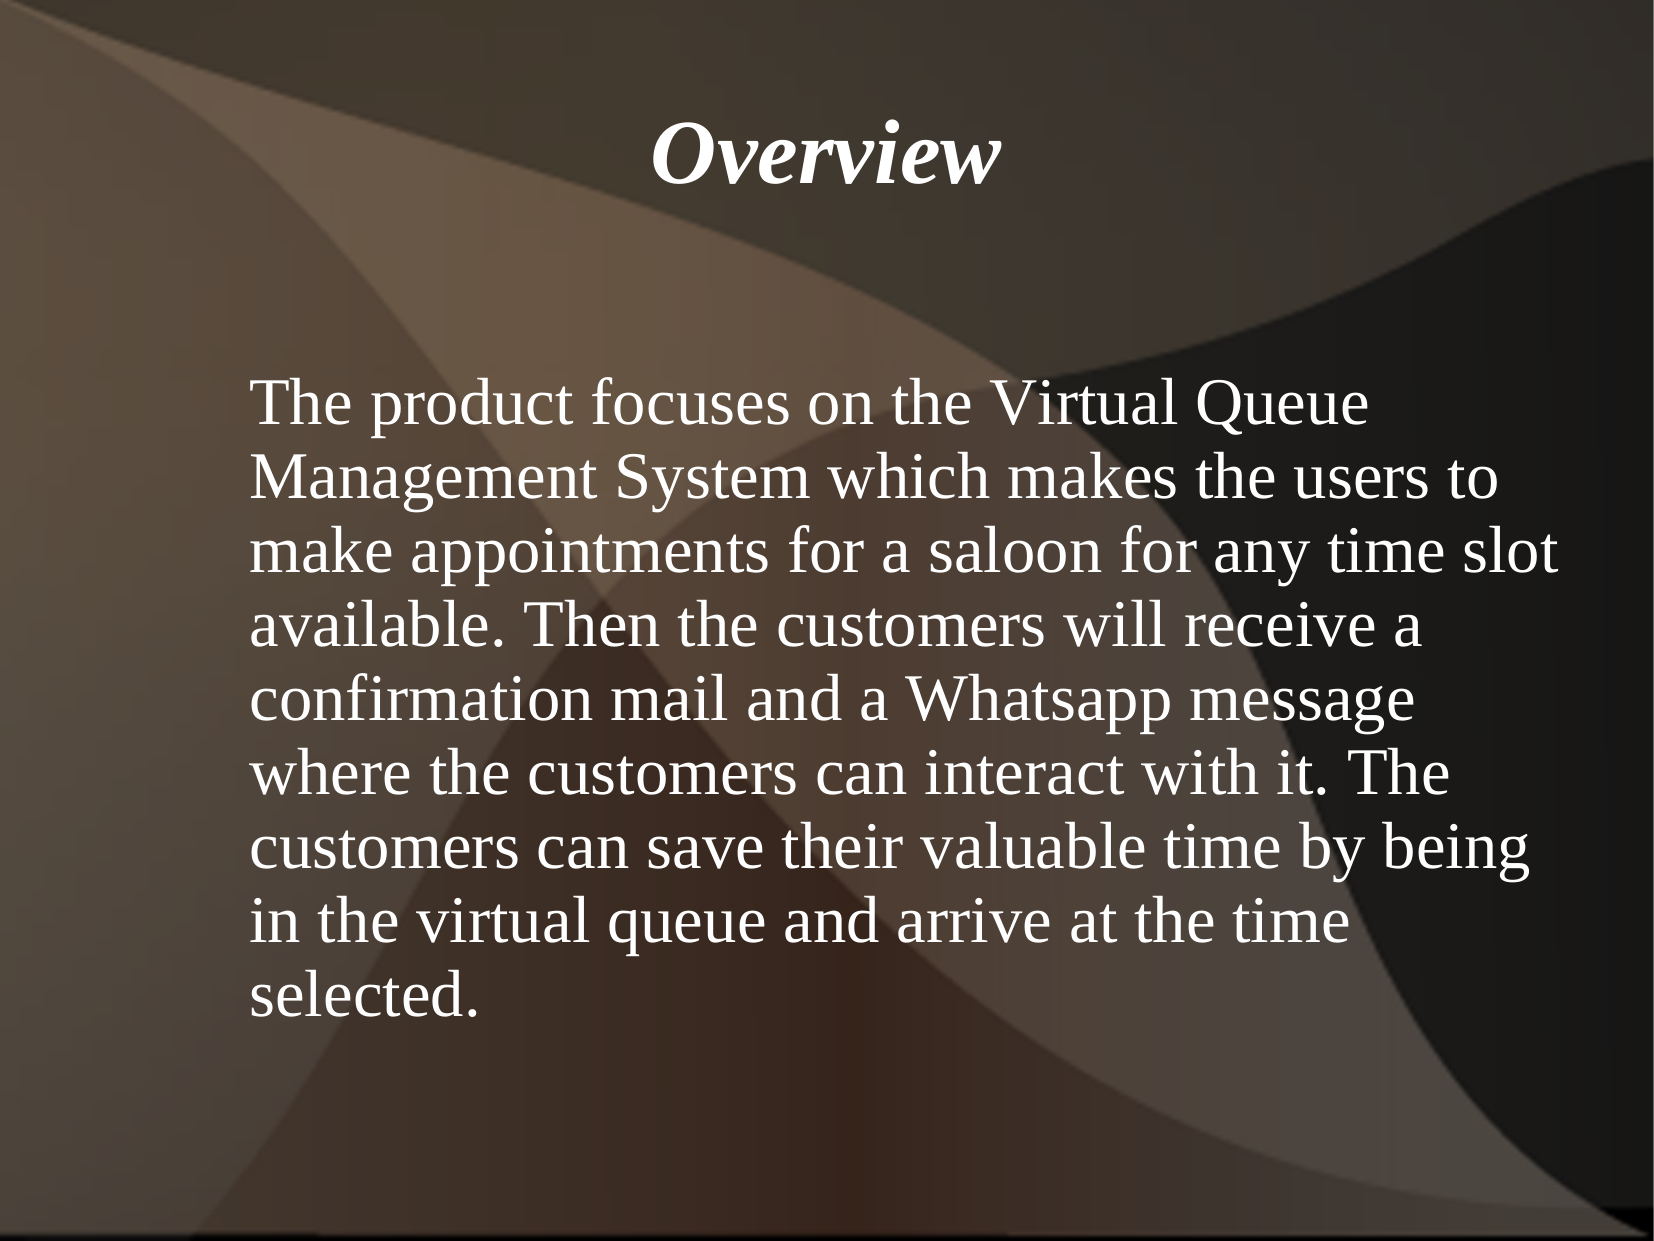

# Overview
The product focuses on the Virtual Queue Management System which makes the users to make appointments for a saloon for any time slot available. Then the customers will receive a confirmation mail and a Whatsapp message where the customers can interact with it. The customers can save their valuable time by being in the virtual queue and arrive at the time selected.